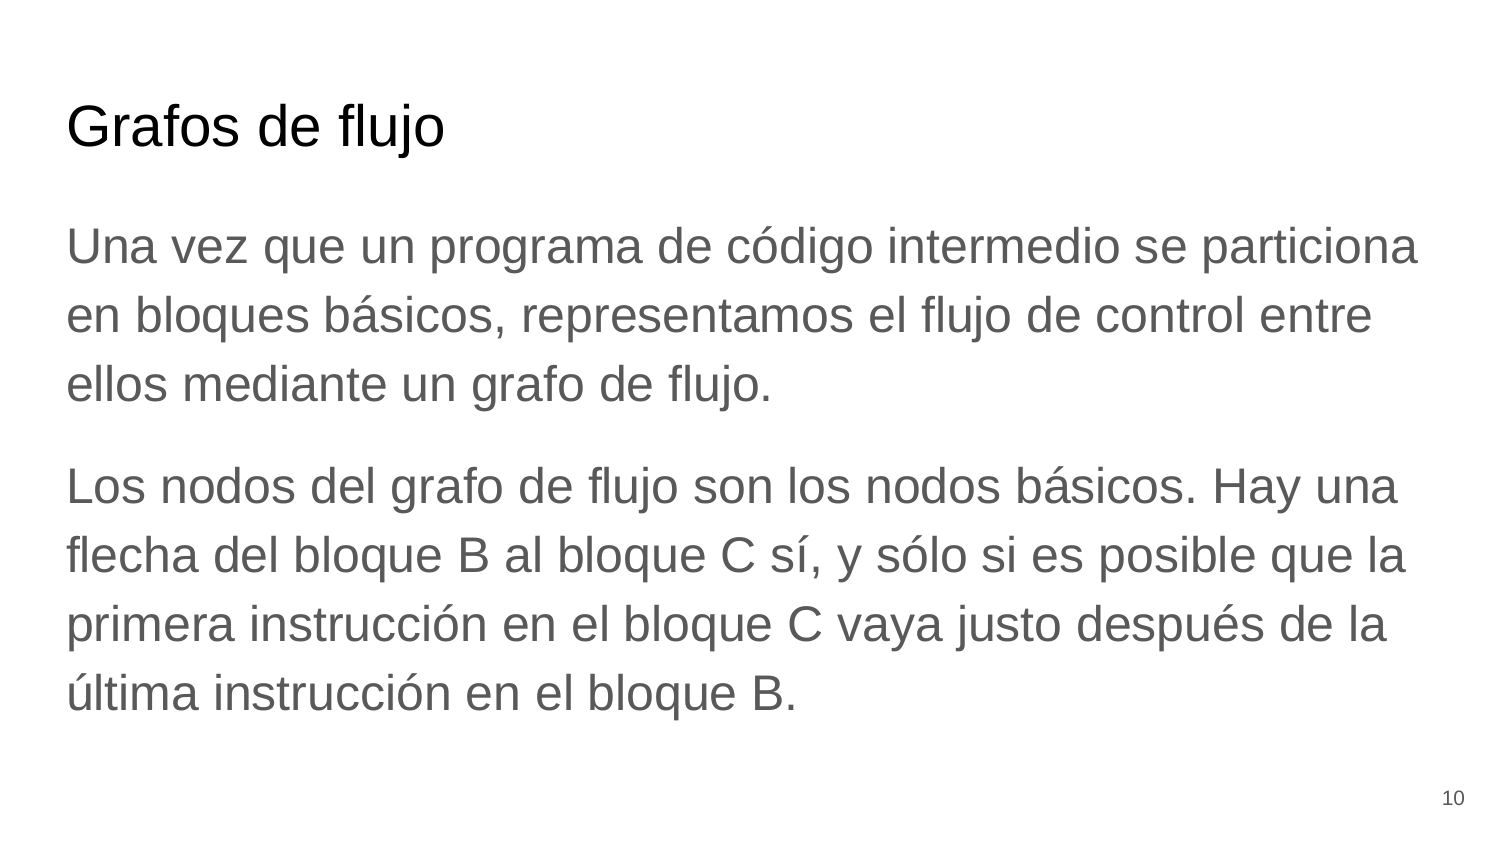

# Grafos de flujo
Una vez que un programa de código intermedio se particiona en bloques básicos, representamos el flujo de control entre ellos mediante un grafo de flujo.
Los nodos del grafo de flujo son los nodos básicos. Hay una flecha del bloque B al bloque C sí, y sólo si es posible que la primera instrucción en el bloque C vaya justo después de la última instrucción en el bloque B.